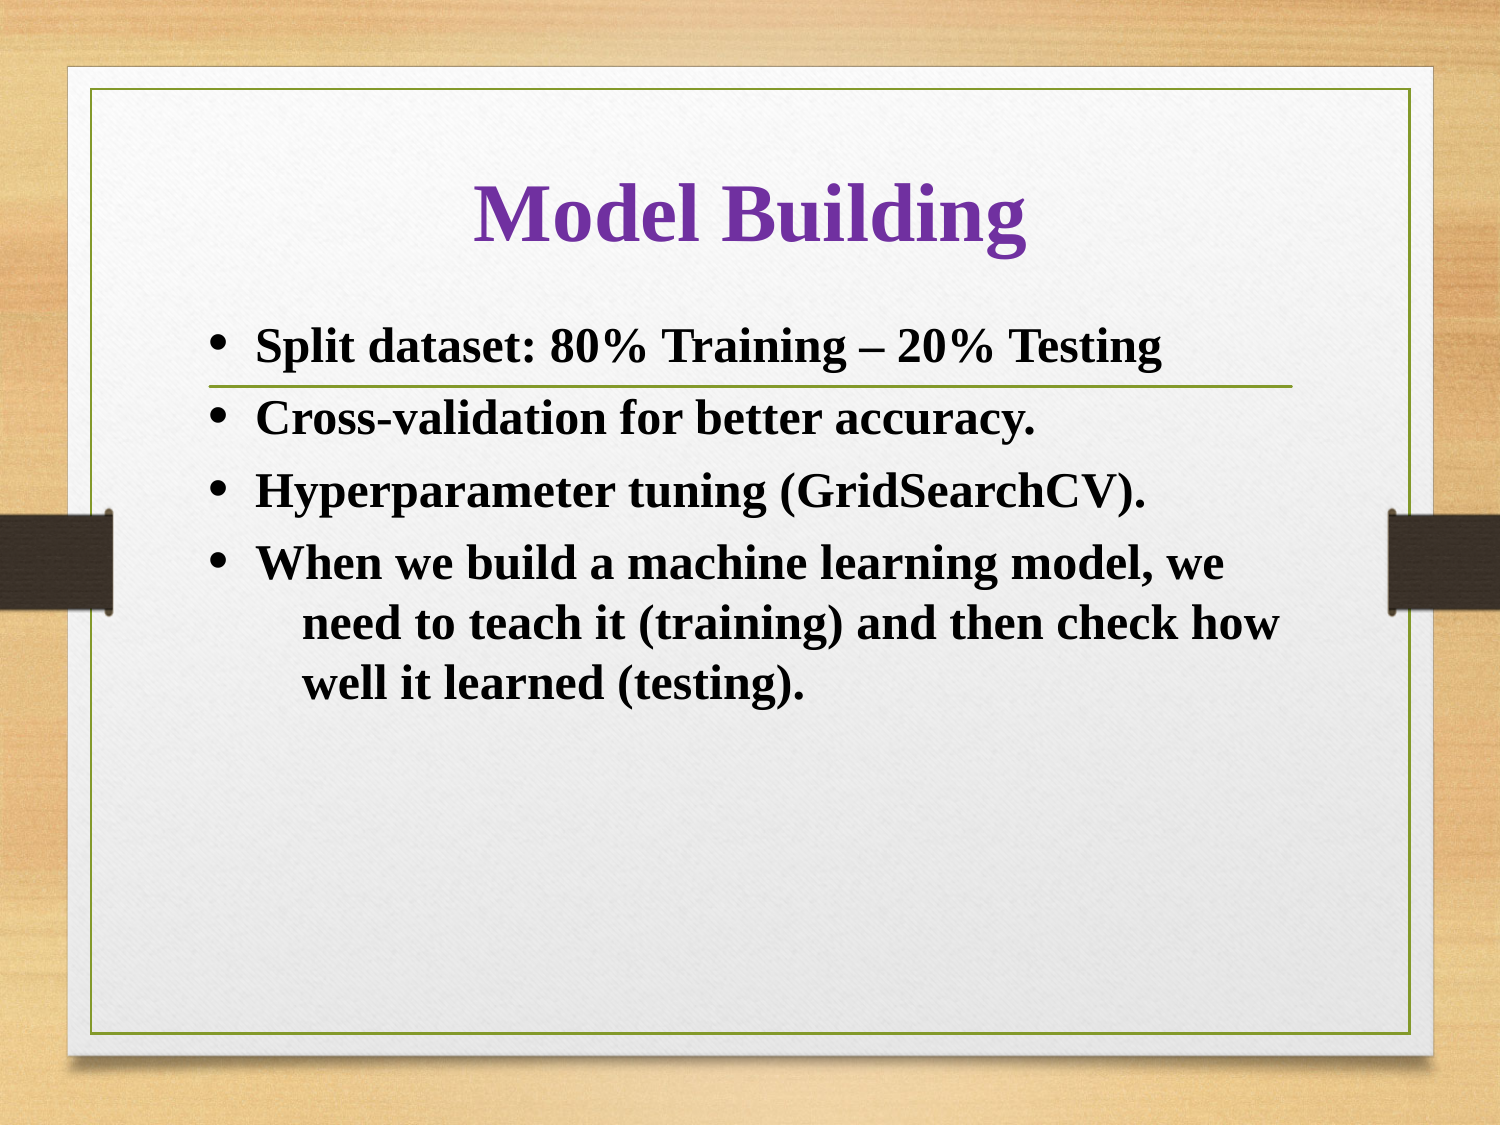

# Model Building
Split dataset: 80% Training – 20% Testing
Cross-validation for better accuracy.
Hyperparameter tuning (GridSearchCV).
When we build a machine learning model, we need to teach it (training) and then check how well it learned (testing).